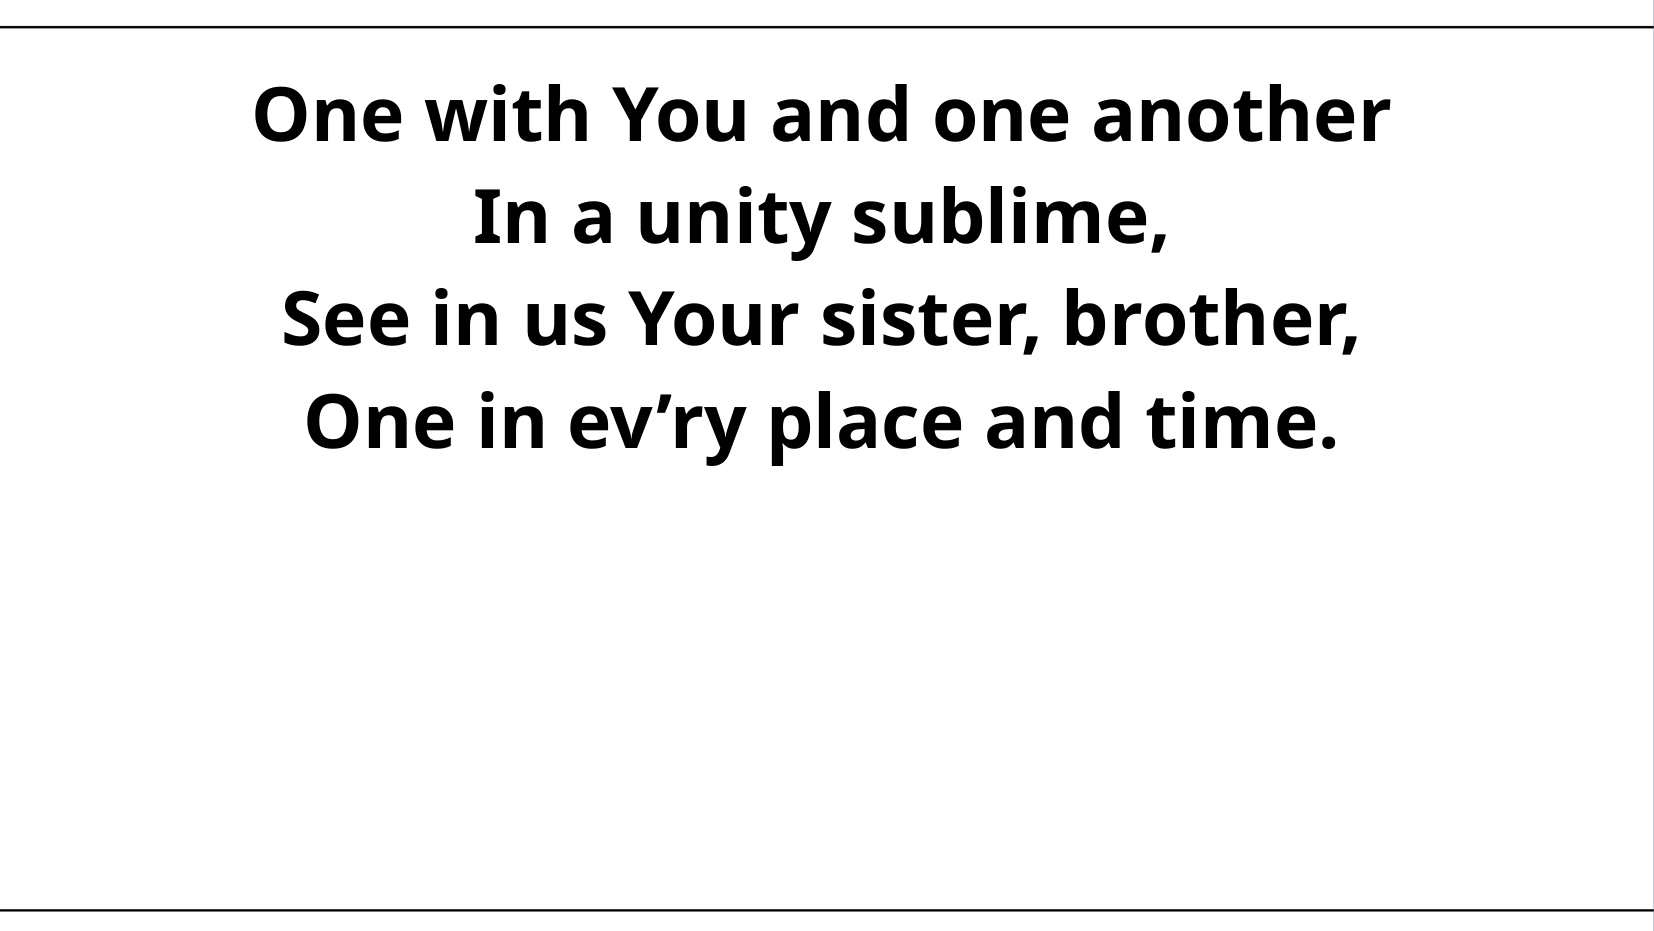

One with You and one another
In a unity sublime,
See in us Your sister, brother,
One in ev’ry place and time.